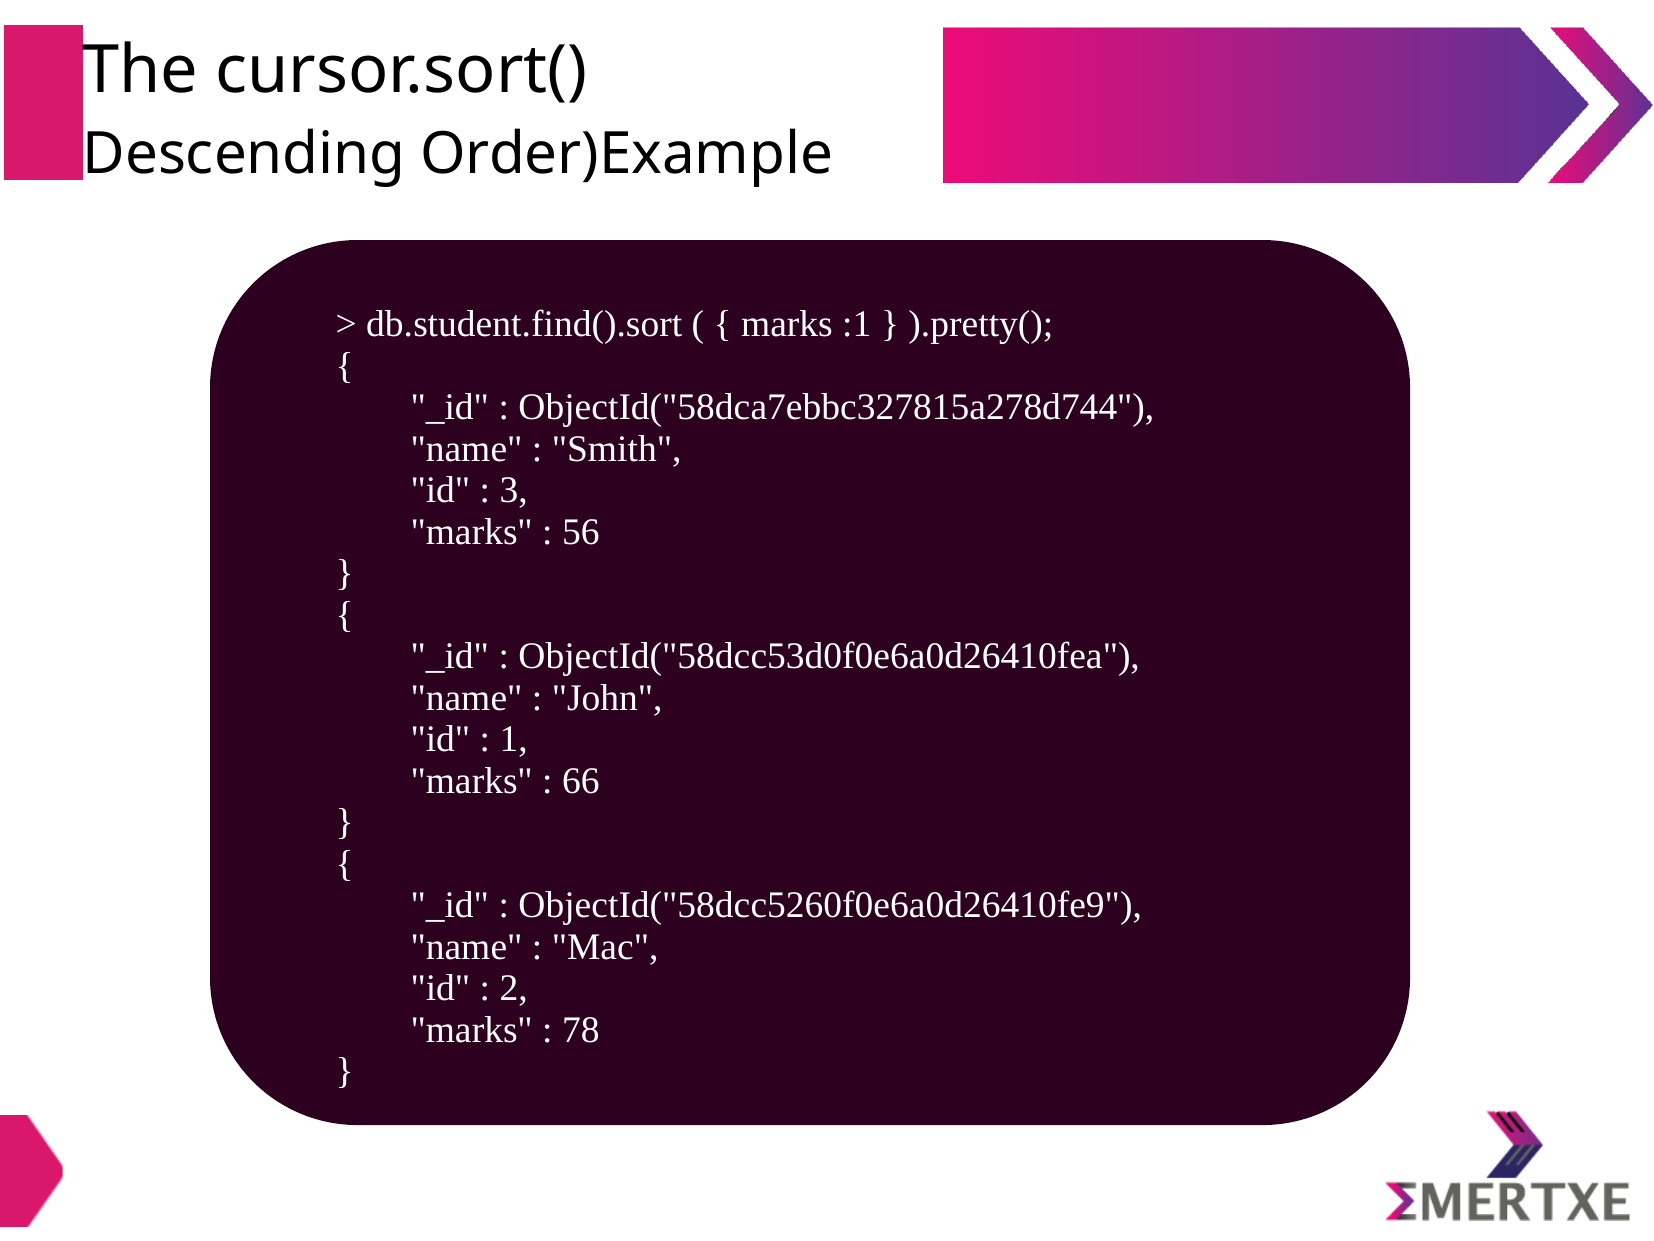

# The cursor.sort() Descending Order)Example
> db.student.find().sort ( { marks :1 } ).pretty();
{
	"_id" : ObjectId("58dca7ebbc327815a278d744"),
	"name" : "Smith",
	"id" : 3,
	"marks" : 56
}
{
	"_id" : ObjectId("58dcc53d0f0e6a0d26410fea"),
	"name" : "John",
	"id" : 1,
	"marks" : 66
}
{
	"_id" : ObjectId("58dcc5260f0e6a0d26410fe9"),
	"name" : "Mac",
	"id" : 2,
	"marks" : 78
}